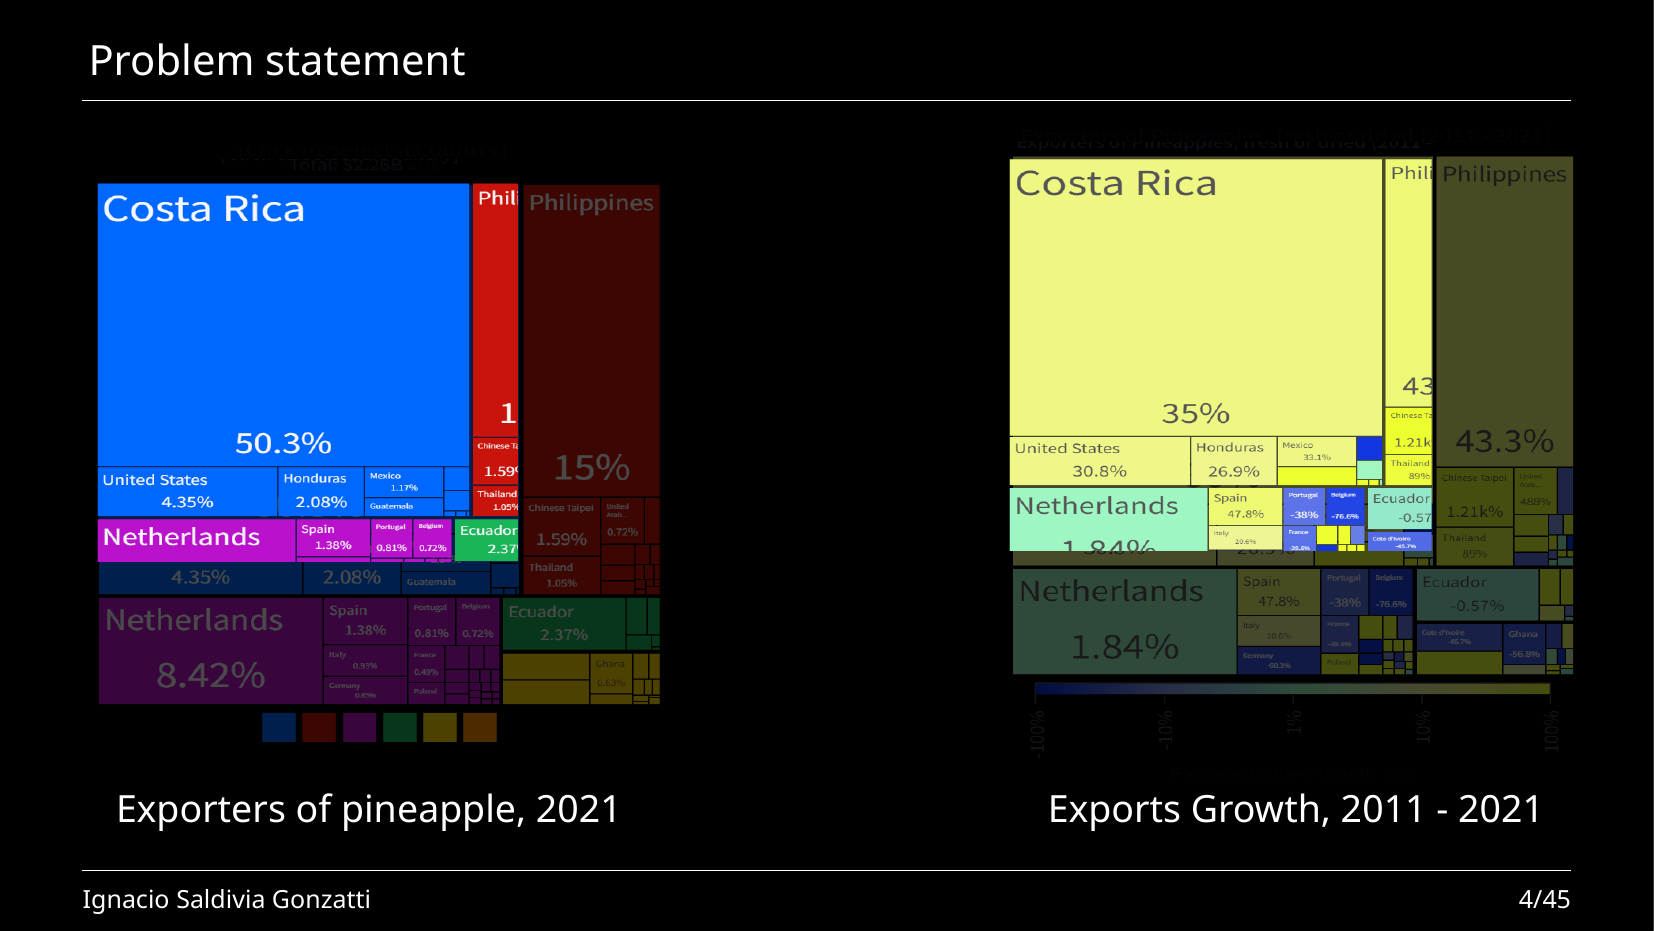

# Problem statement
Exports Growth, 2011 - 2021
Exporters of pineapple, 2021
Ignacio Saldivia Gonzatti
4